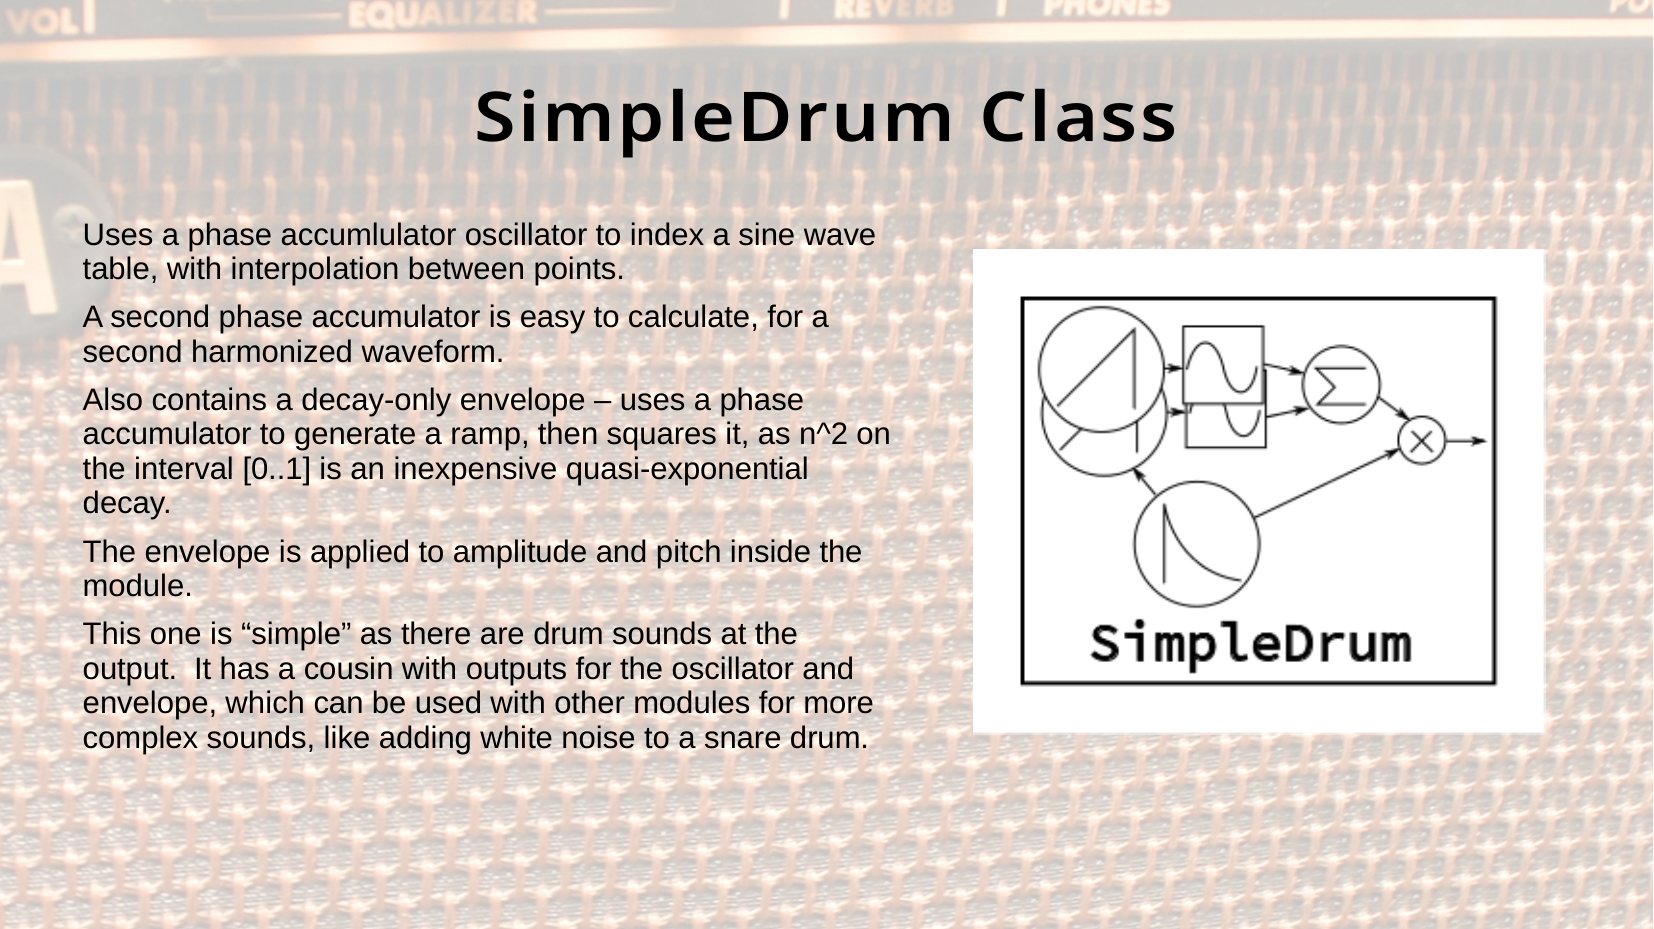

# SimpleDrum Class
Uses a phase accumlulator oscillator to index a sine wave table, with interpolation between points.
A second phase accumulator is easy to calculate, for a second harmonized waveform.
Also contains a decay-only envelope – uses a phase accumulator to generate a ramp, then squares it, as n^2 on the interval [0..1] is an inexpensive quasi-exponential decay.
The envelope is applied to amplitude and pitch inside the module.
This one is “simple” as there are drum sounds at the output. It has a cousin with outputs for the oscillator and envelope, which can be used with other modules for more complex sounds, like adding white noise to a snare drum.